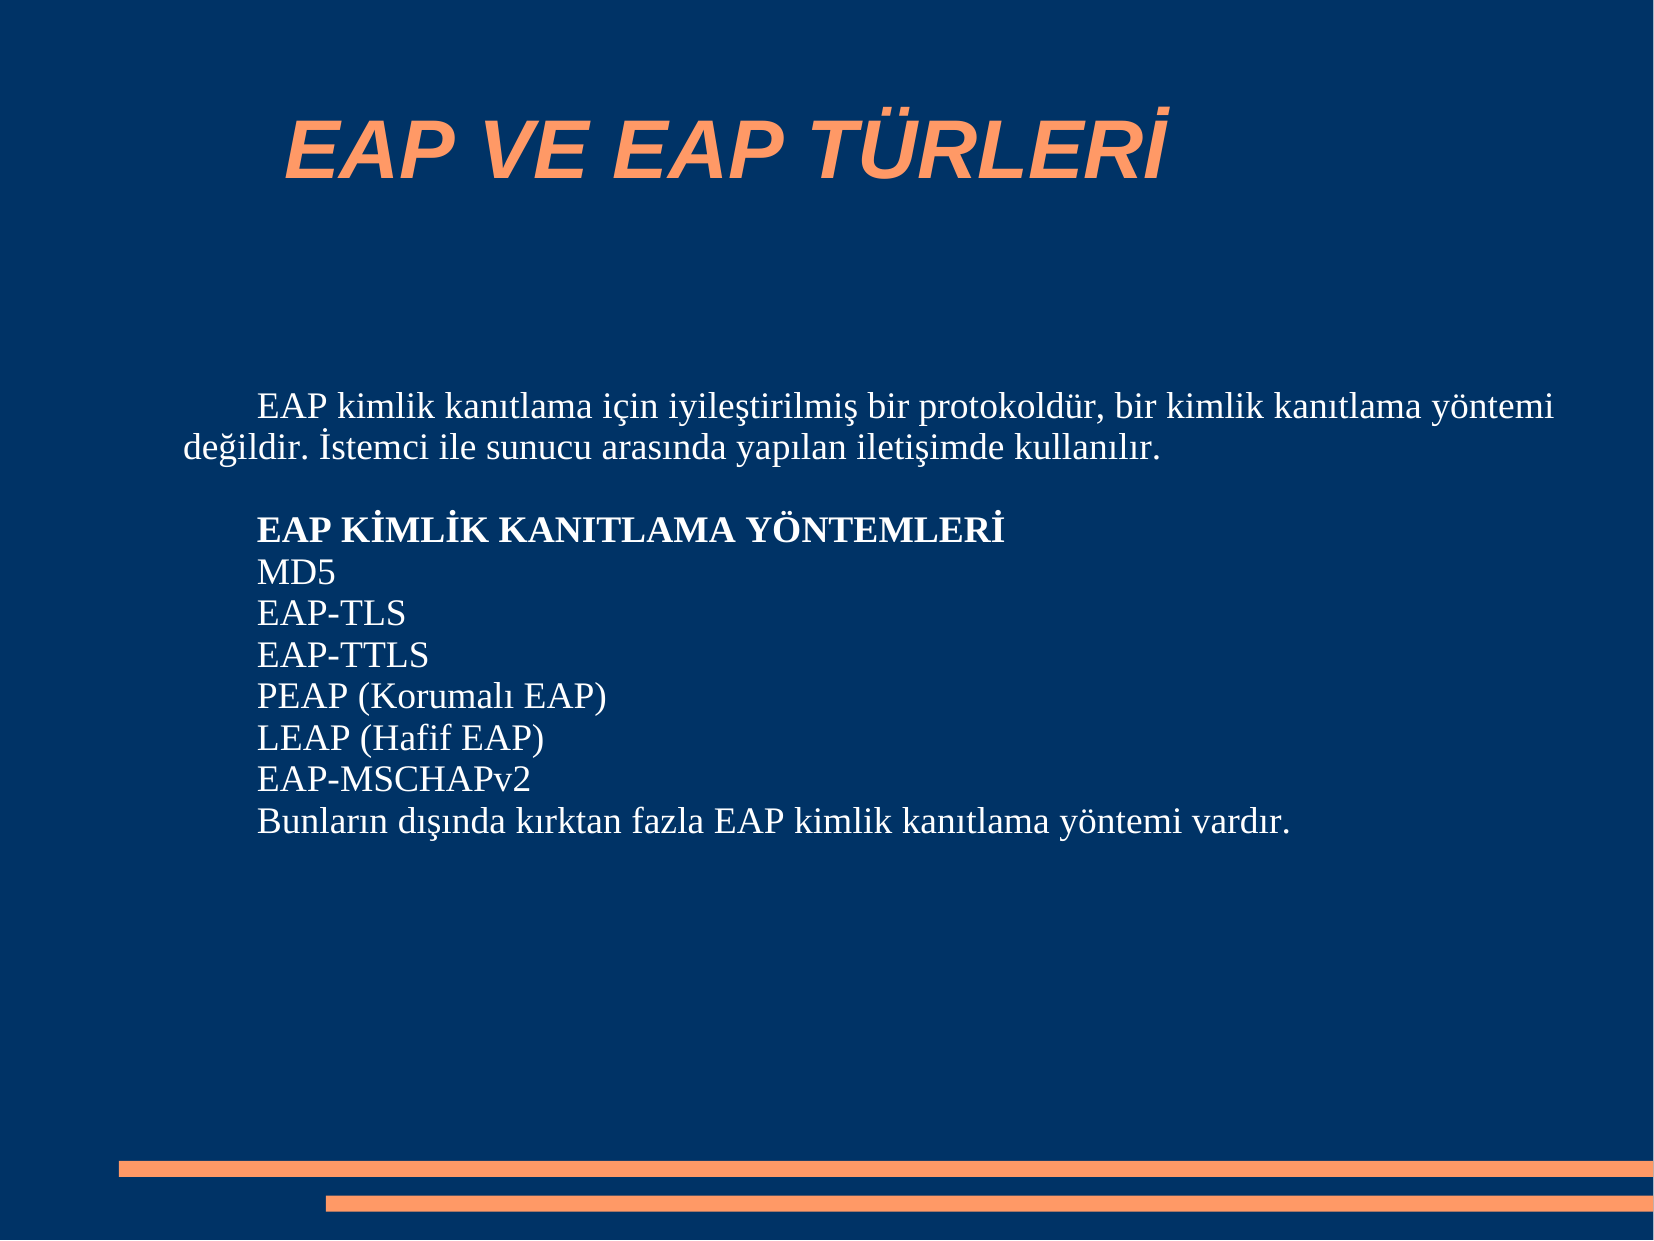

# EAP VE EAP TÜRLERİ
	EAP kimlik kanıtlama için iyileştirilmiş bir protokoldür, bir kimlik kanıtlama yöntemi değildir. İstemci ile sunucu arasında yapılan iletişimde kullanılır.
	EAP KİMLİK KANITLAMA YÖNTEMLERİ
	MD5
	EAP-TLS
	EAP-TTLS
	PEAP (Korumalı EAP)
	LEAP (Hafif EAP)
	EAP-MSCHAPv2
	Bunların dışında kırktan fazla EAP kimlik kanıtlama yöntemi vardır.